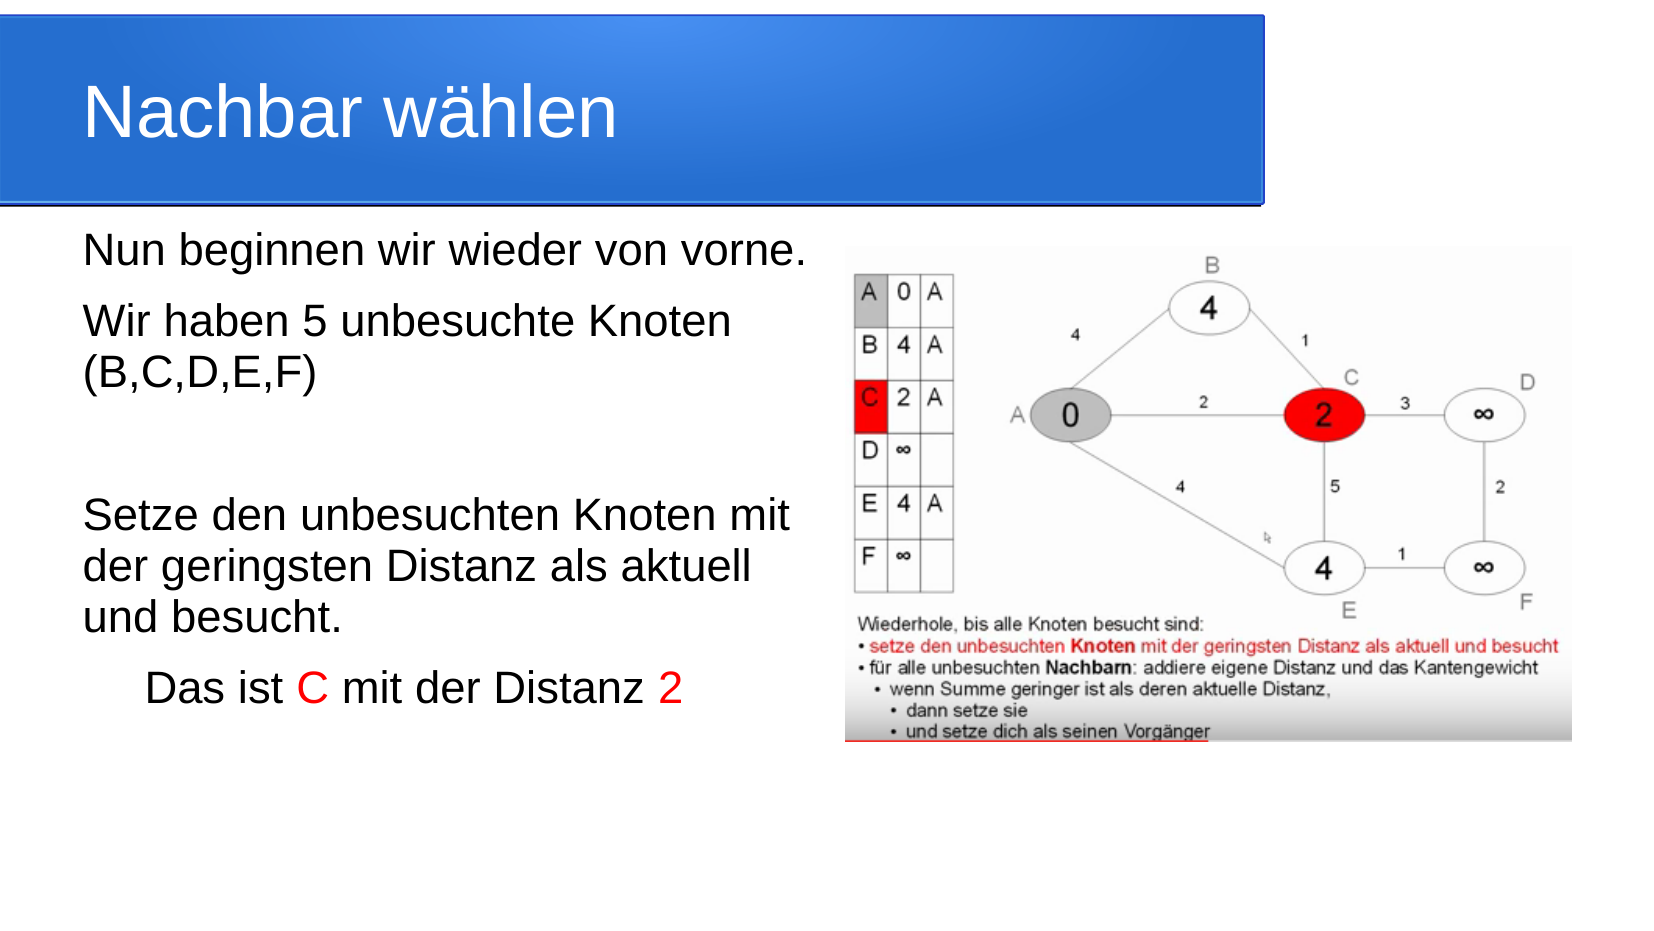

# Nachbar wählen
Nun beginnen wir wieder von vorne.
Wir haben 5 unbesuchte Knoten (B,C,D,E,F)
Setze den unbesuchten Knoten mit der geringsten Distanz als aktuell und besucht.
	Das ist C mit der Distanz 2